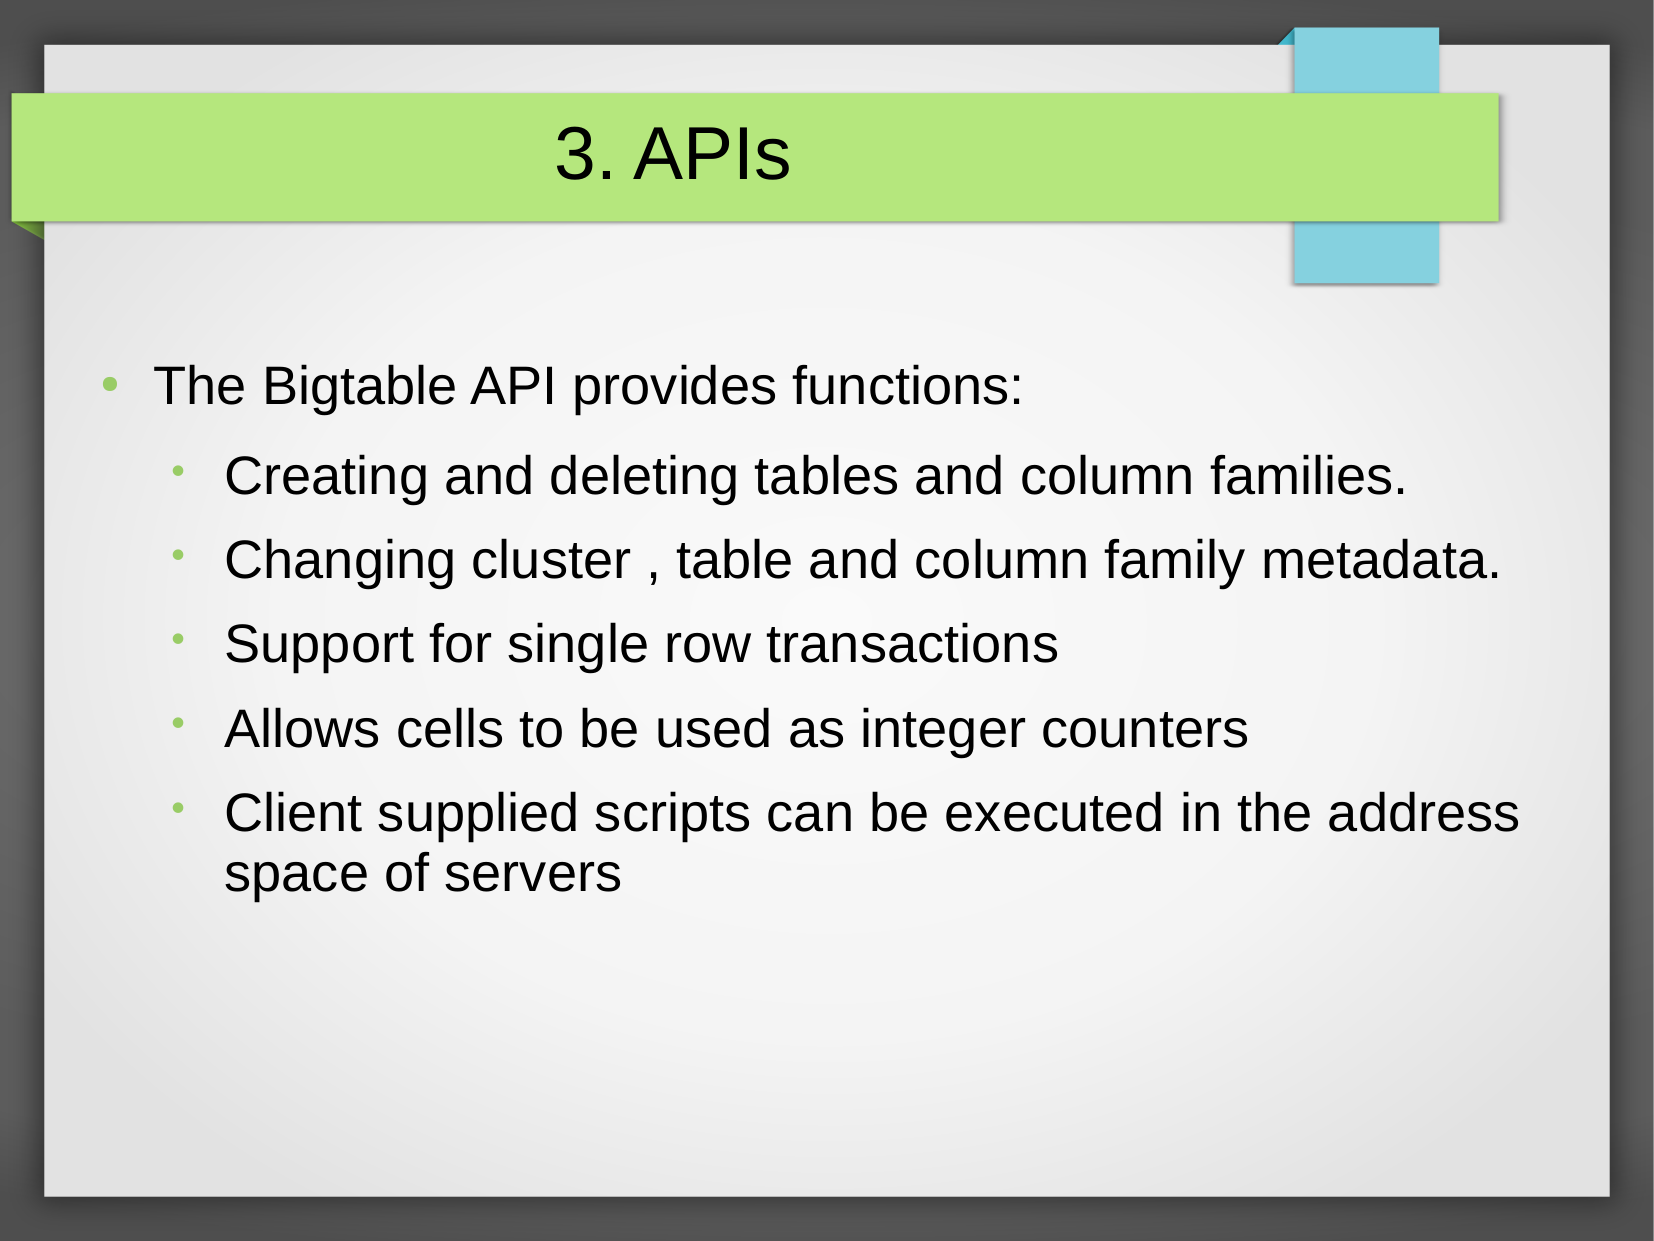

# 3. APIs
The Bigtable API provides functions:
Creating and deleting tables and column families.
Changing cluster , table and column family metadata.
Support for single row transactions
Allows cells to be used as integer counters
Client supplied scripts can be executed in the address space of servers